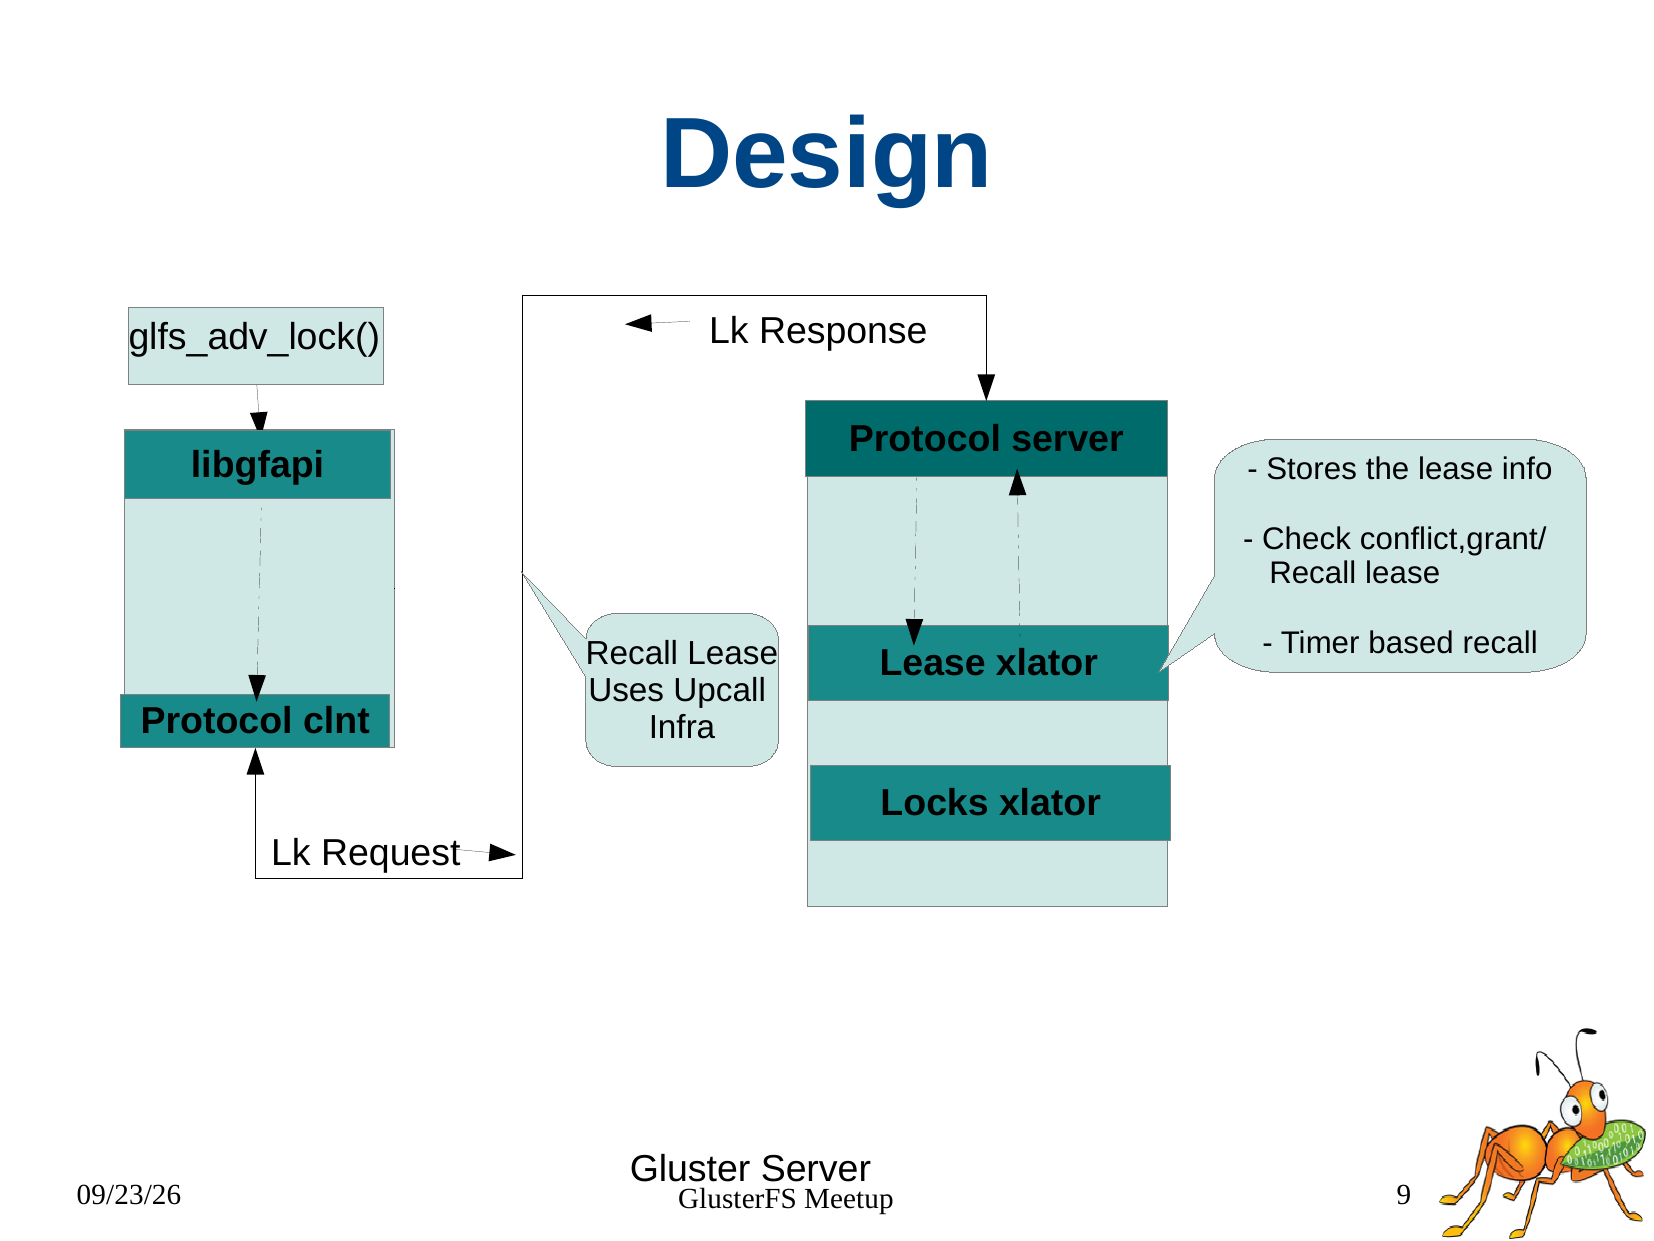

# Design
Lk Response
glfs_adv_lock()
Protocol server
libgfapi
- Stores the lease info
- Check conflict,grant/
 Recall lease
- Timer based recall
Recall Lease
Uses Upcall
Infra
Lease xlator
Protocol clnt
Locks xlator
Lk Request
Gluster Server
9